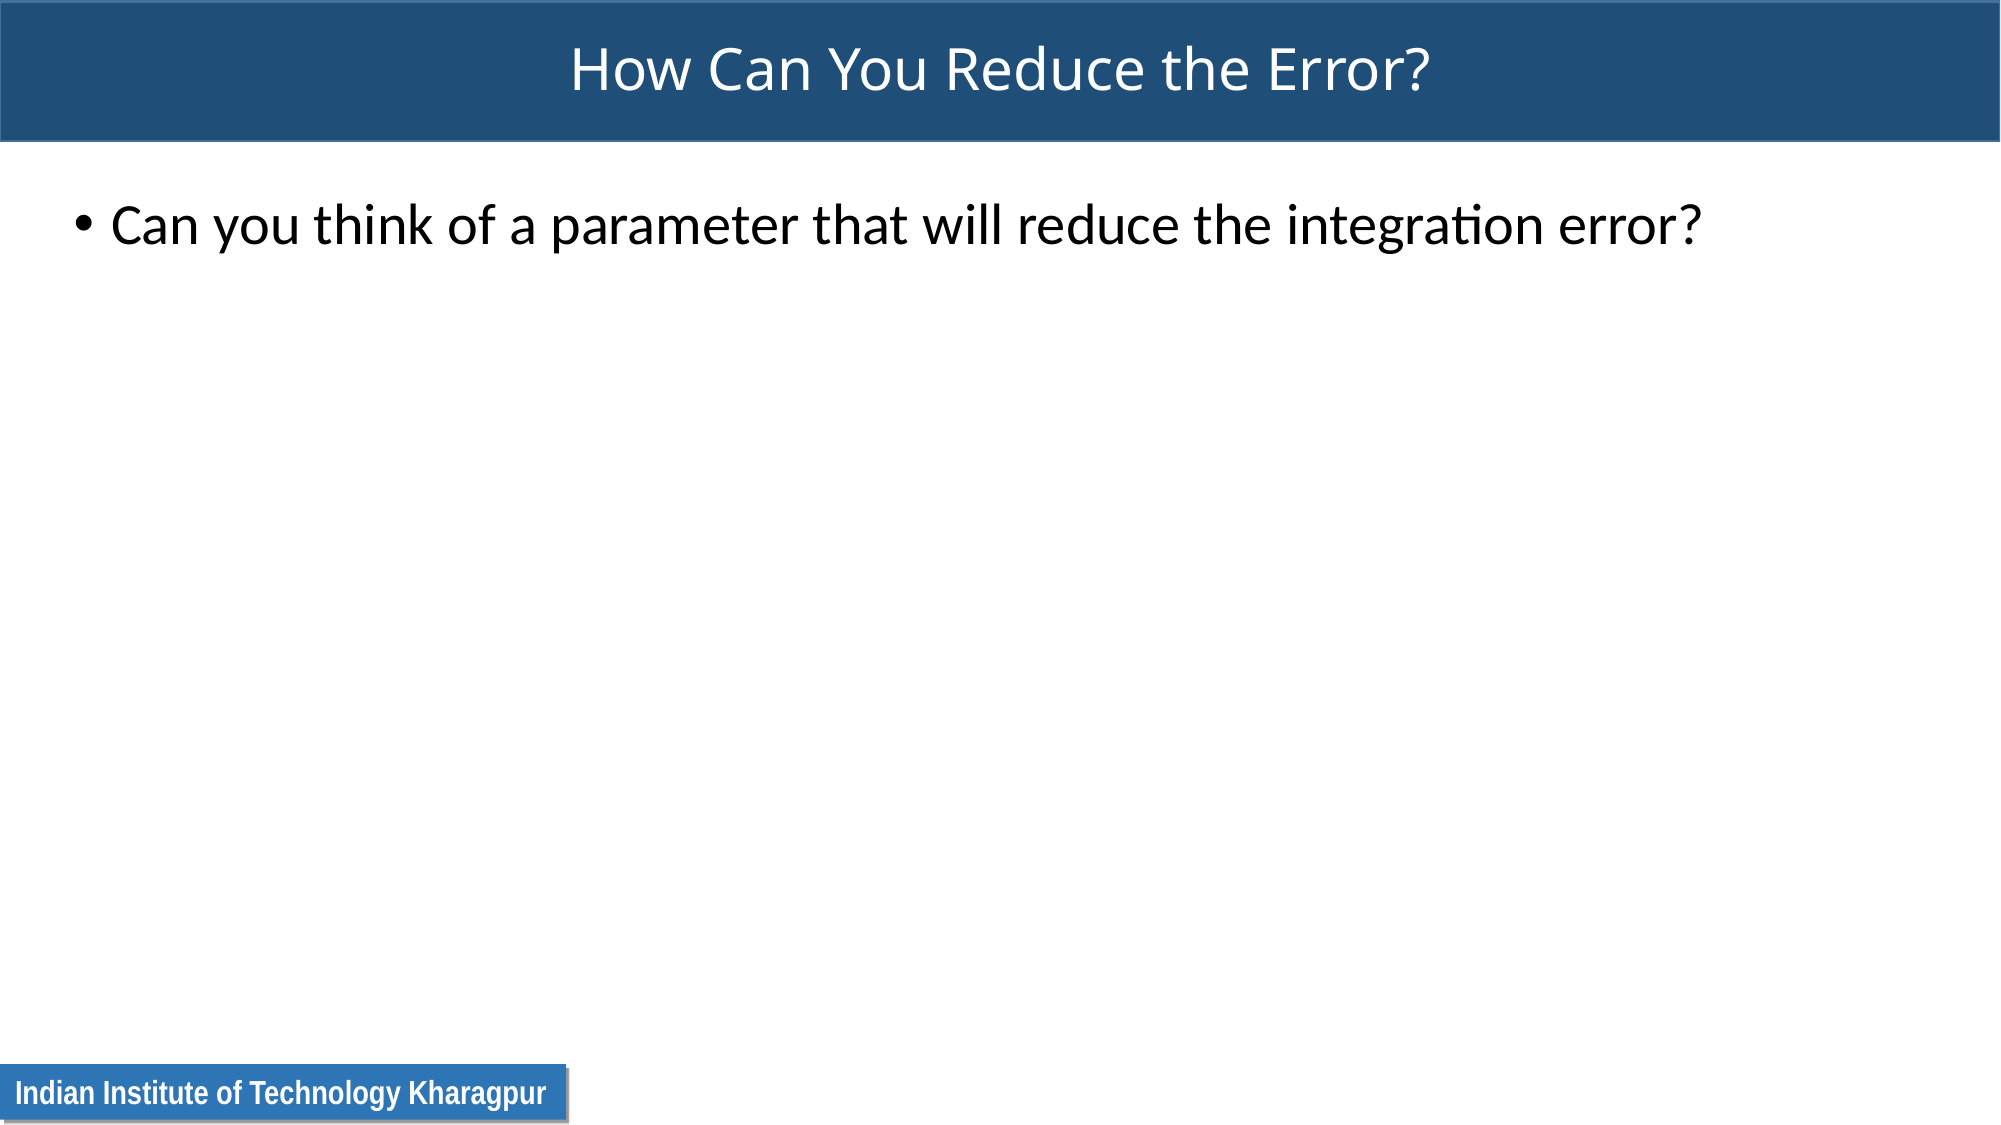

How Can You Reduce the Error?
# Can you think of a parameter that will reduce the integration error?